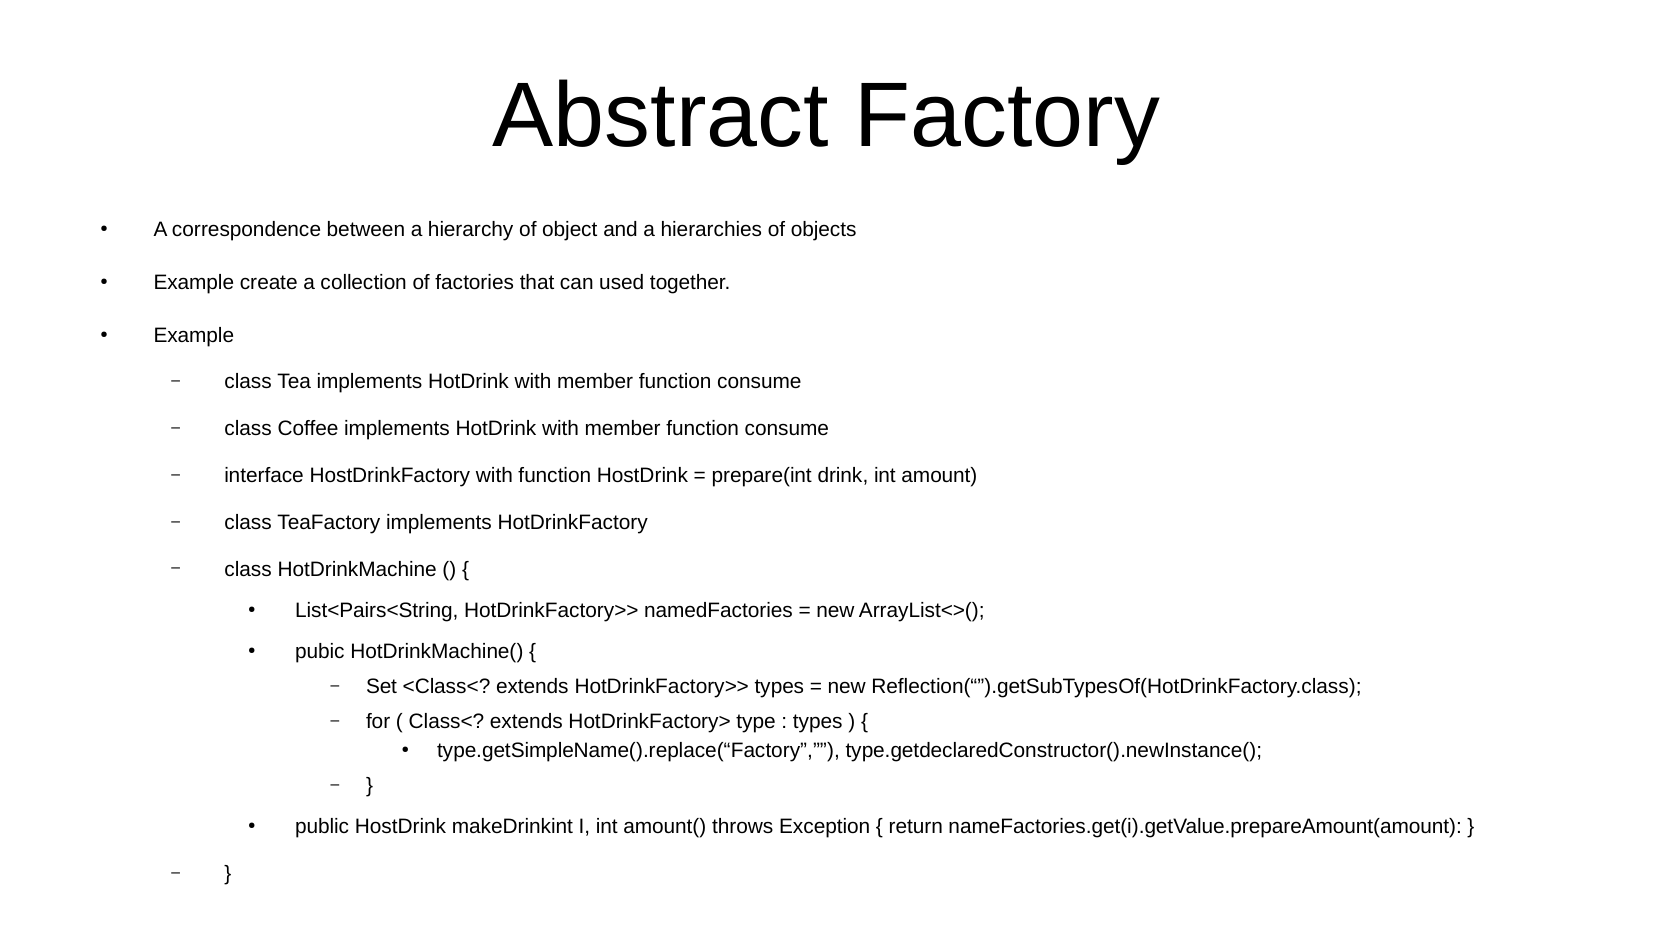

# Abstract Factory
A correspondence between a hierarchy of object and a hierarchies of objects
Example create a collection of factories that can used together.
Example
class Tea implements HotDrink with member function consume
class Coffee implements HotDrink with member function consume
interface HostDrinkFactory with function HostDrink = prepare(int drink, int amount)
class TeaFactory implements HotDrinkFactory
class HotDrinkMachine () {
List<Pairs<String, HotDrinkFactory>> namedFactories = new ArrayList<>();
pubic HotDrinkMachine() {
Set <Class<? extends HotDrinkFactory>> types = new Reflection(“”).getSubTypesOf(HotDrinkFactory.class);
for ( Class<? extends HotDrinkFactory> type : types ) {
type.getSimpleName().replace(“Factory”,””), type.getdeclaredConstructor().newInstance();
}
public HostDrink makeDrinkint I, int amount() throws Exception { return nameFactories.get(i).getValue.prepareAmount(amount): }
}